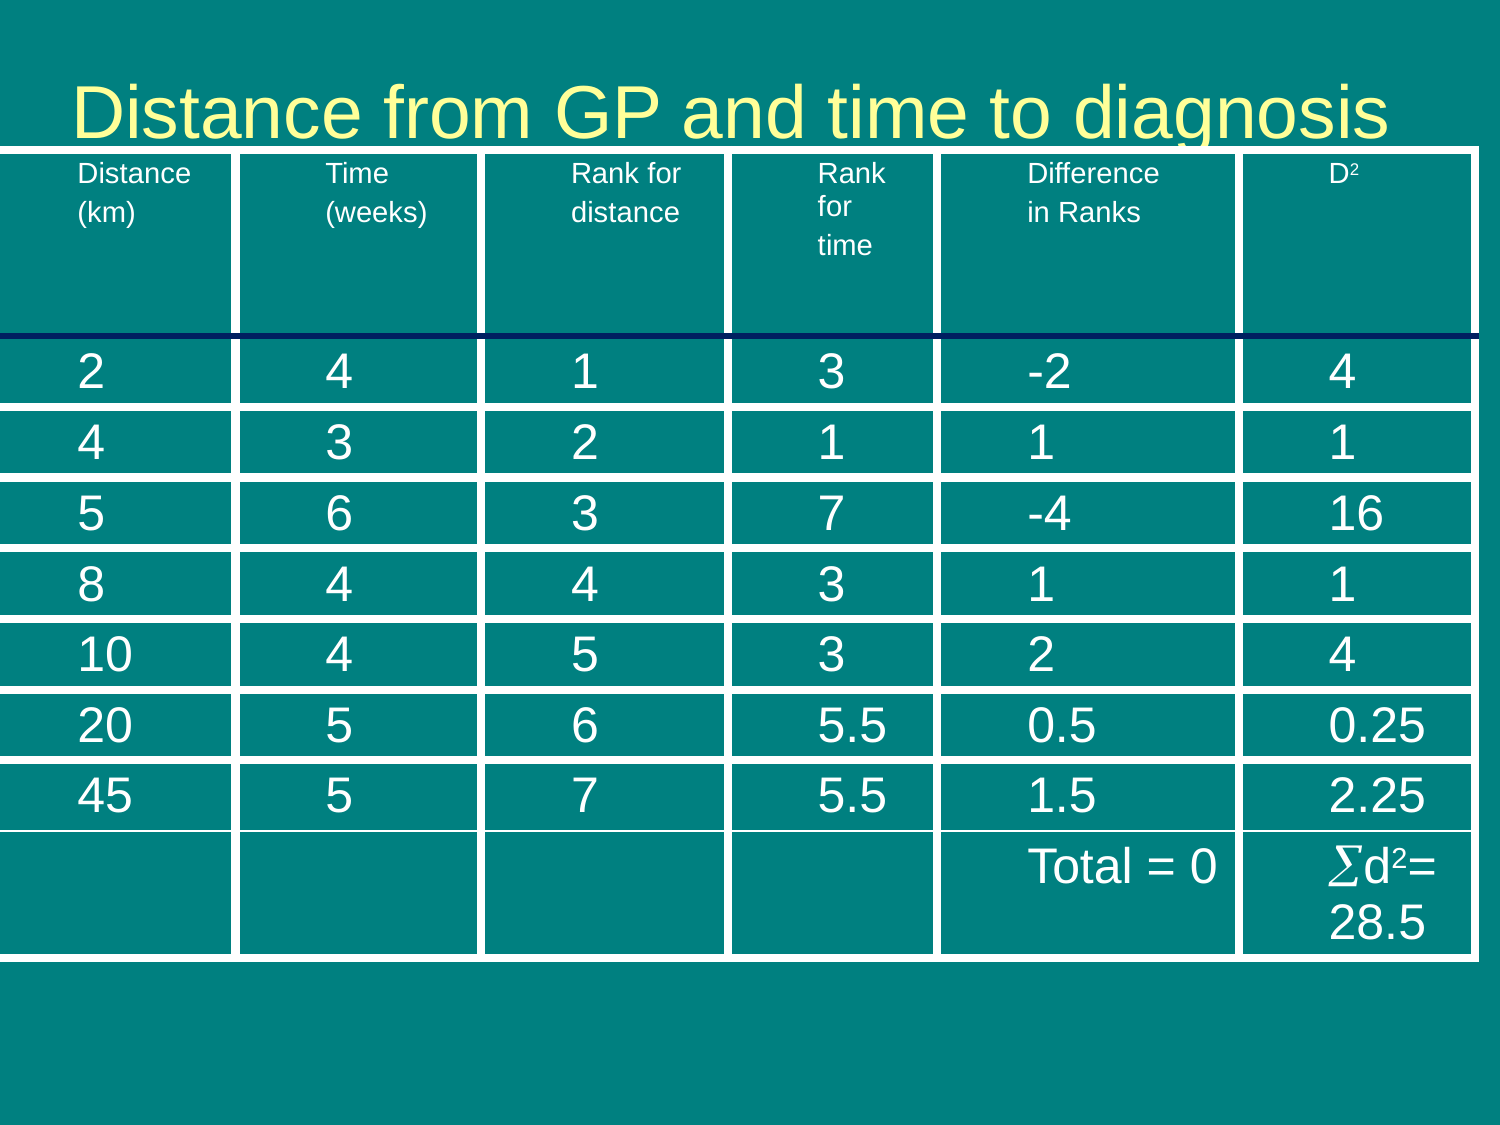

# Distance from GP and time to diagnosis
| Distance (km) | Time (weeks) | Rank for distance | Rank for time | Difference in Ranks | D2 |
| --- | --- | --- | --- | --- | --- |
| 2 | 4 | 1 | 3 | -2 | 4 |
| 4 | 3 | 2 | 1 | 1 | 1 |
| 5 | 6 | 3 | 7 | -4 | 16 |
| 8 | 4 | 4 | 3 | 1 | 1 |
| 10 | 4 | 5 | 3 | 2 | 4 |
| 20 | 5 | 6 | 5.5 | 0.5 | 0.25 |
| 45 | 5 | 7 | 5.5 | 1.5 | 2.25 |
| | | | | Total = 0 | d2=28.5 |